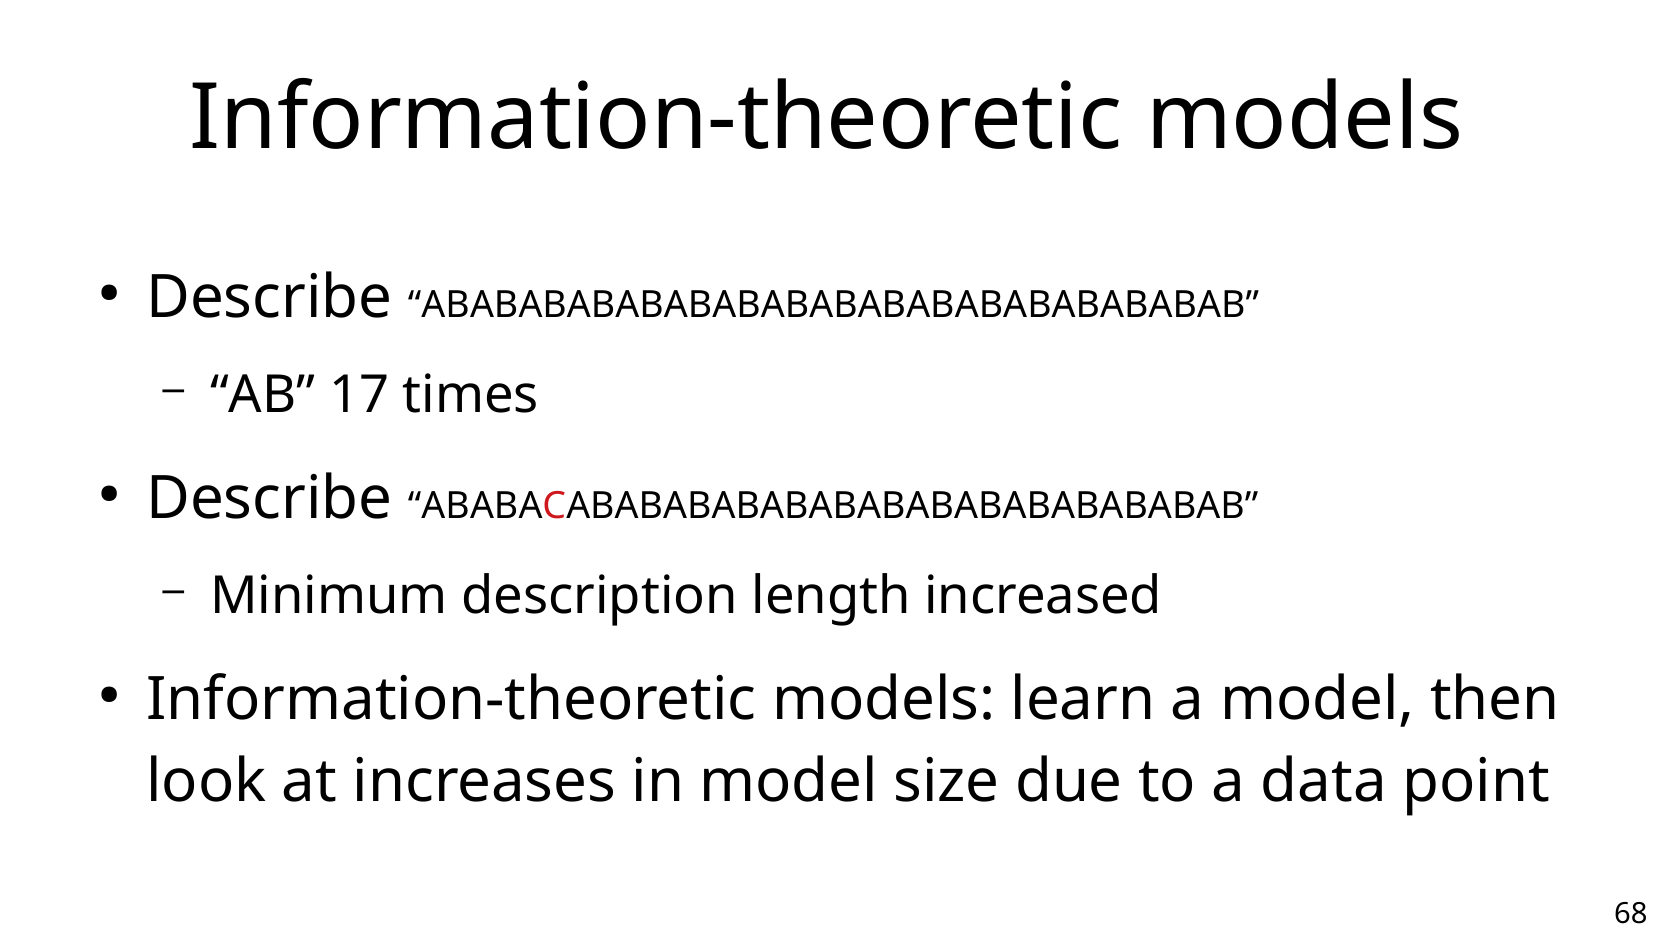

# Information-theoretic models
Describe “ABABABABABABABABABABABABABABABABAB”
“AB” 17 times
Describe “ABABACABABABABABABABABABABABABABAB”
Minimum description length increased
Information-theoretic models: learn a model, then look at increases in model size due to a data point
68